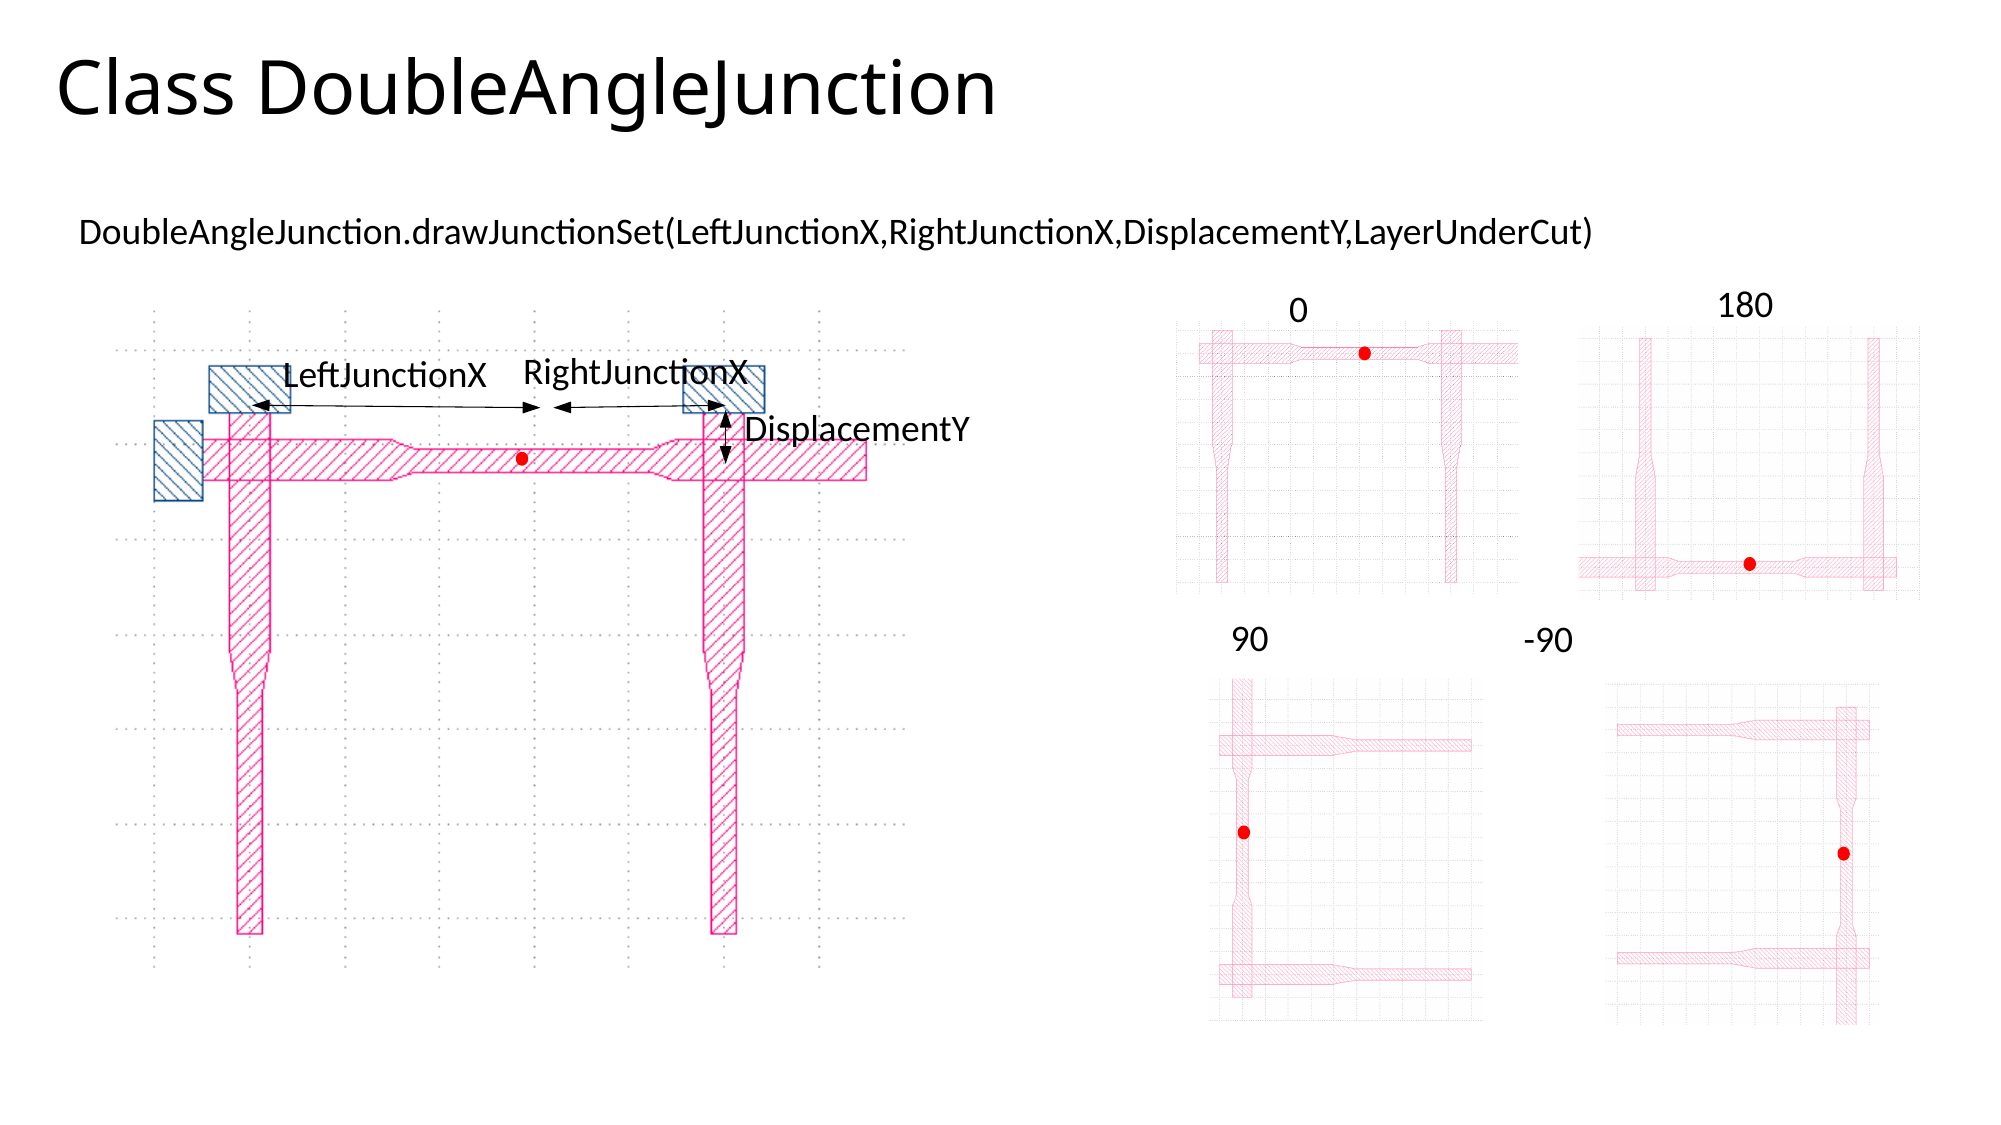

# Class DoubleAngleJunction
DoubleAngleJunction.drawJunctionSet(LeftJunctionX,RightJunctionX,DisplacementY,LayerUnderCut)
180
0
RightJunctionX
LeftJunctionX
DisplacementY
90
-90